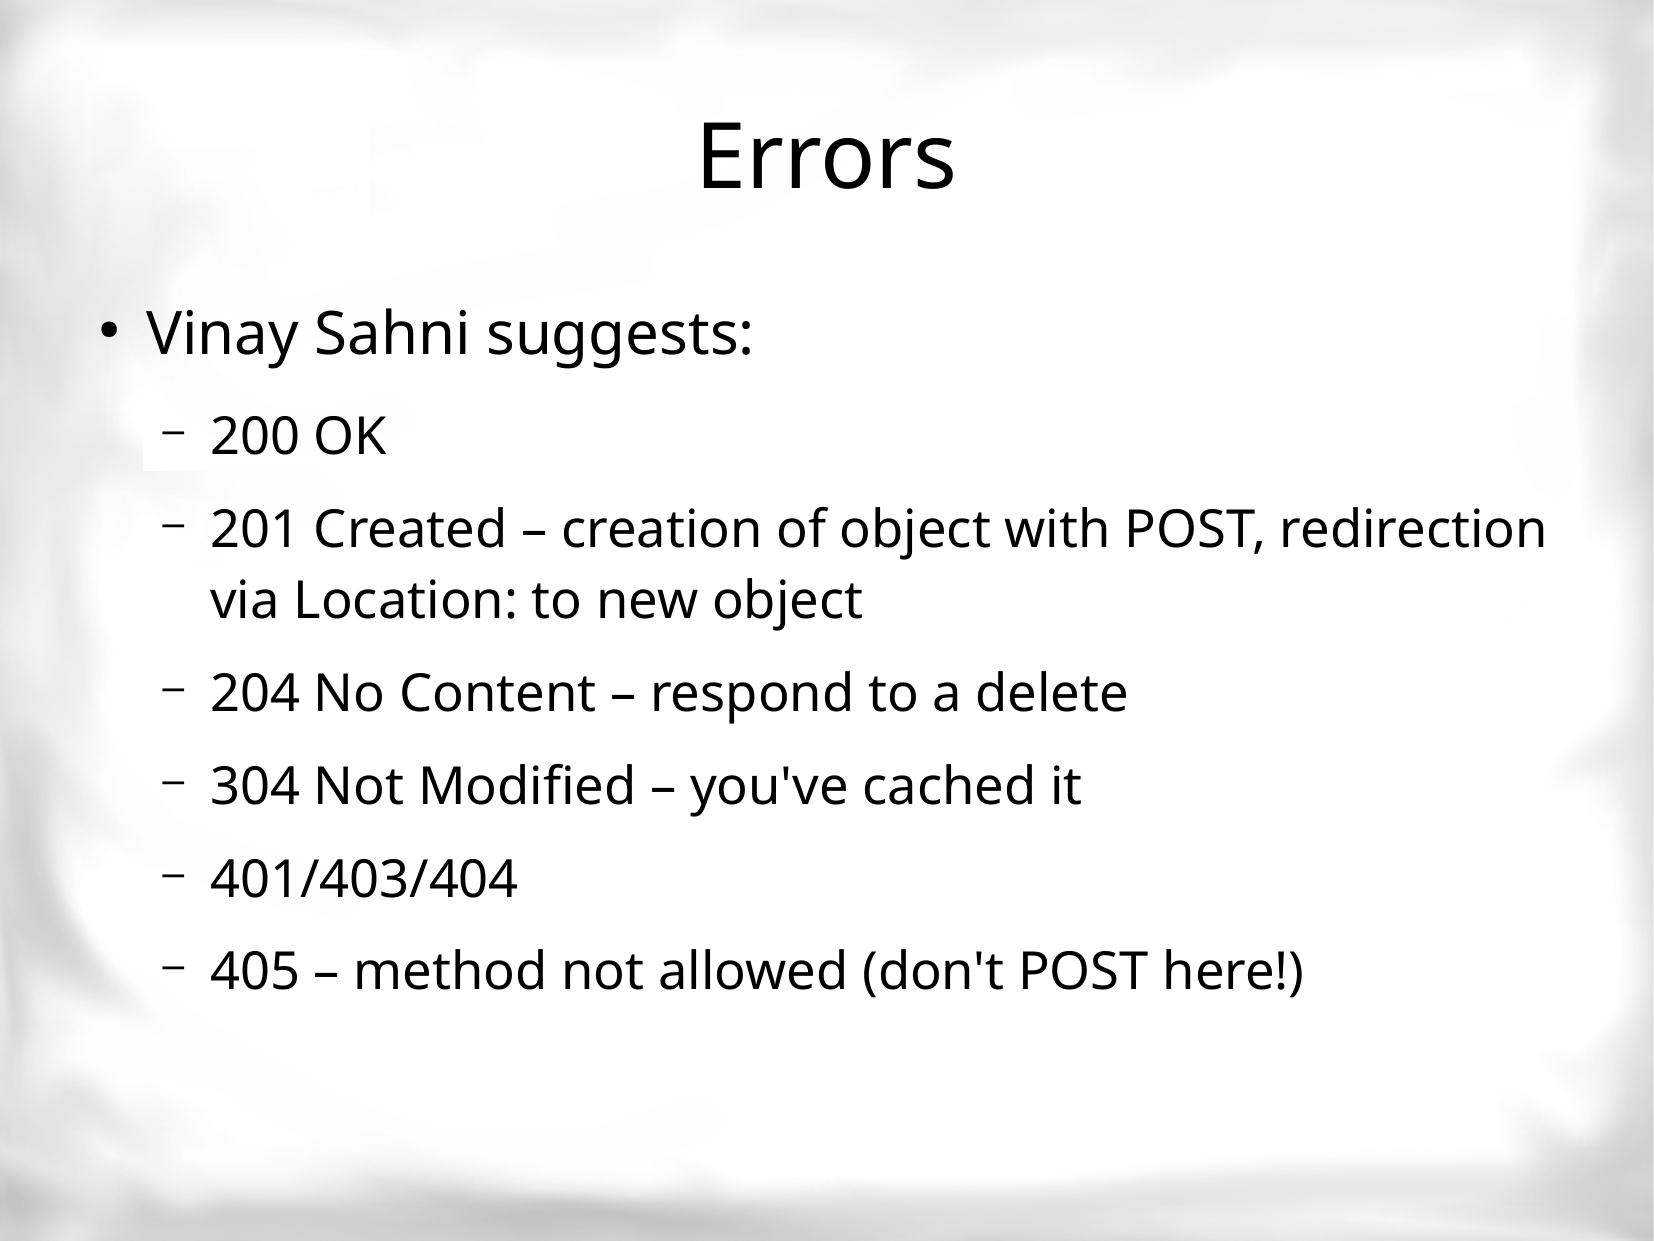

# Errors
Vinay Sahni suggests:
200 OK
201 Created – creation of object with POST, redirection via Location: to new object
204 No Content – respond to a delete
304 Not Modified – you've cached it
401/403/404
405 – method not allowed (don't POST here!)